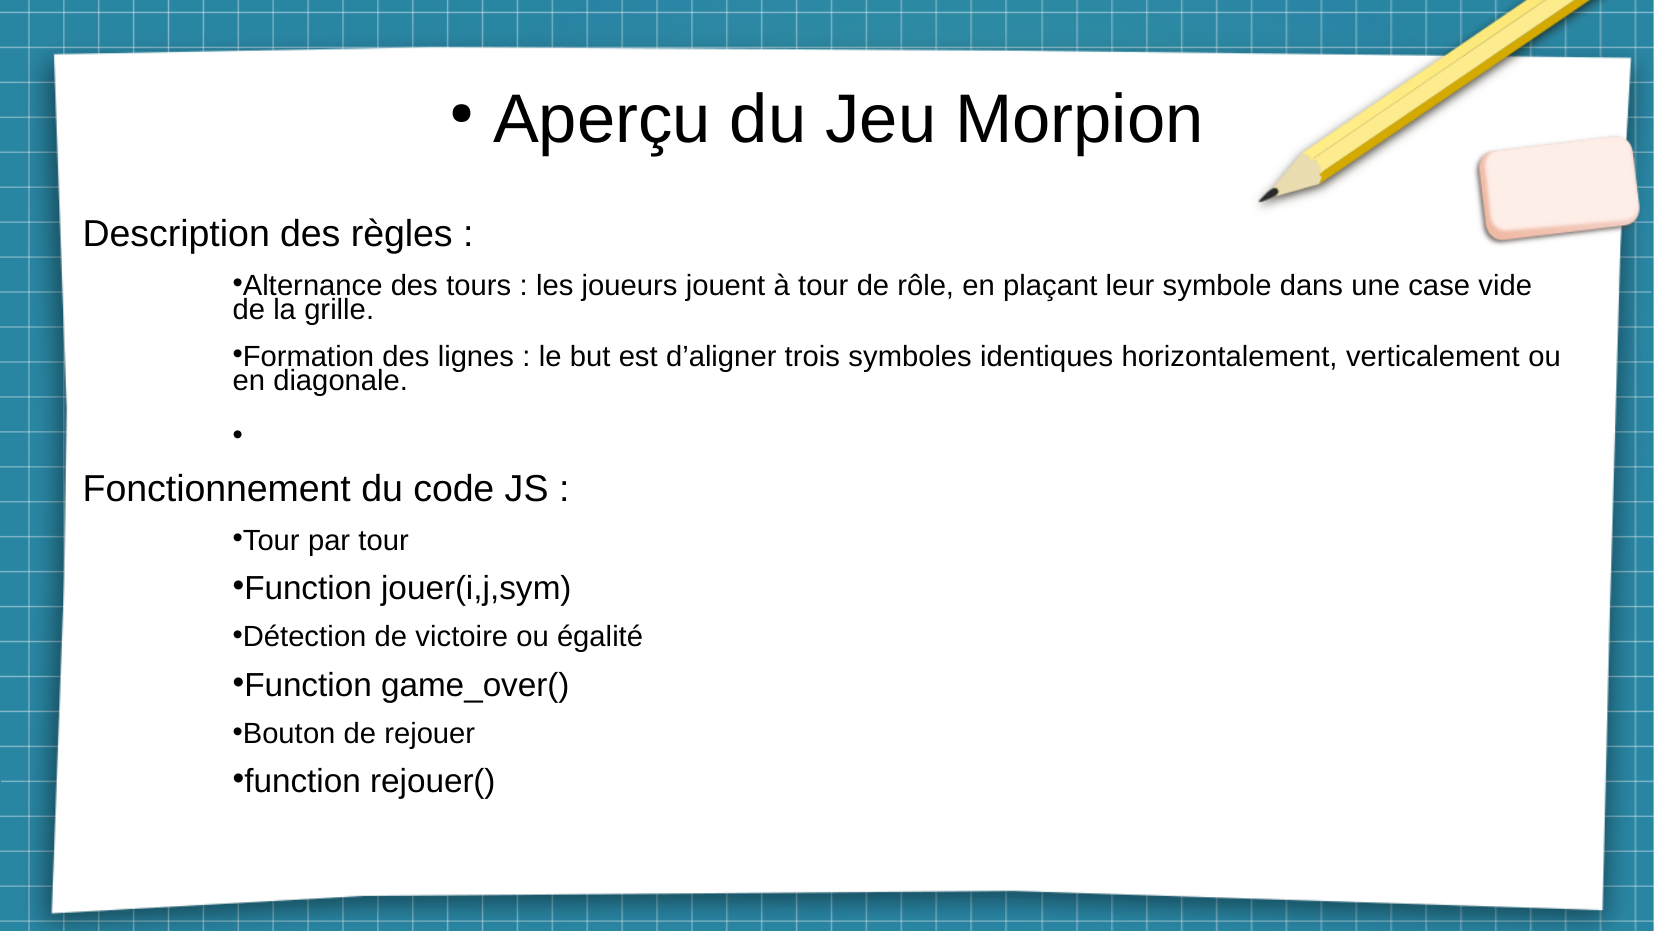

# Aperçu du Jeu Morpion
Description des règles :
Alternance des tours : les joueurs jouent à tour de rôle, en plaçant leur symbole dans une case vide de la grille.
Formation des lignes : le but est d’aligner trois symboles identiques horizontalement, verticalement ou en diagonale.
Fonctionnement du code JS :
Tour par tour
Function jouer(i,j,sym)
Détection de victoire ou égalité
Function game_over()
Bouton de rejouer
function rejouer()